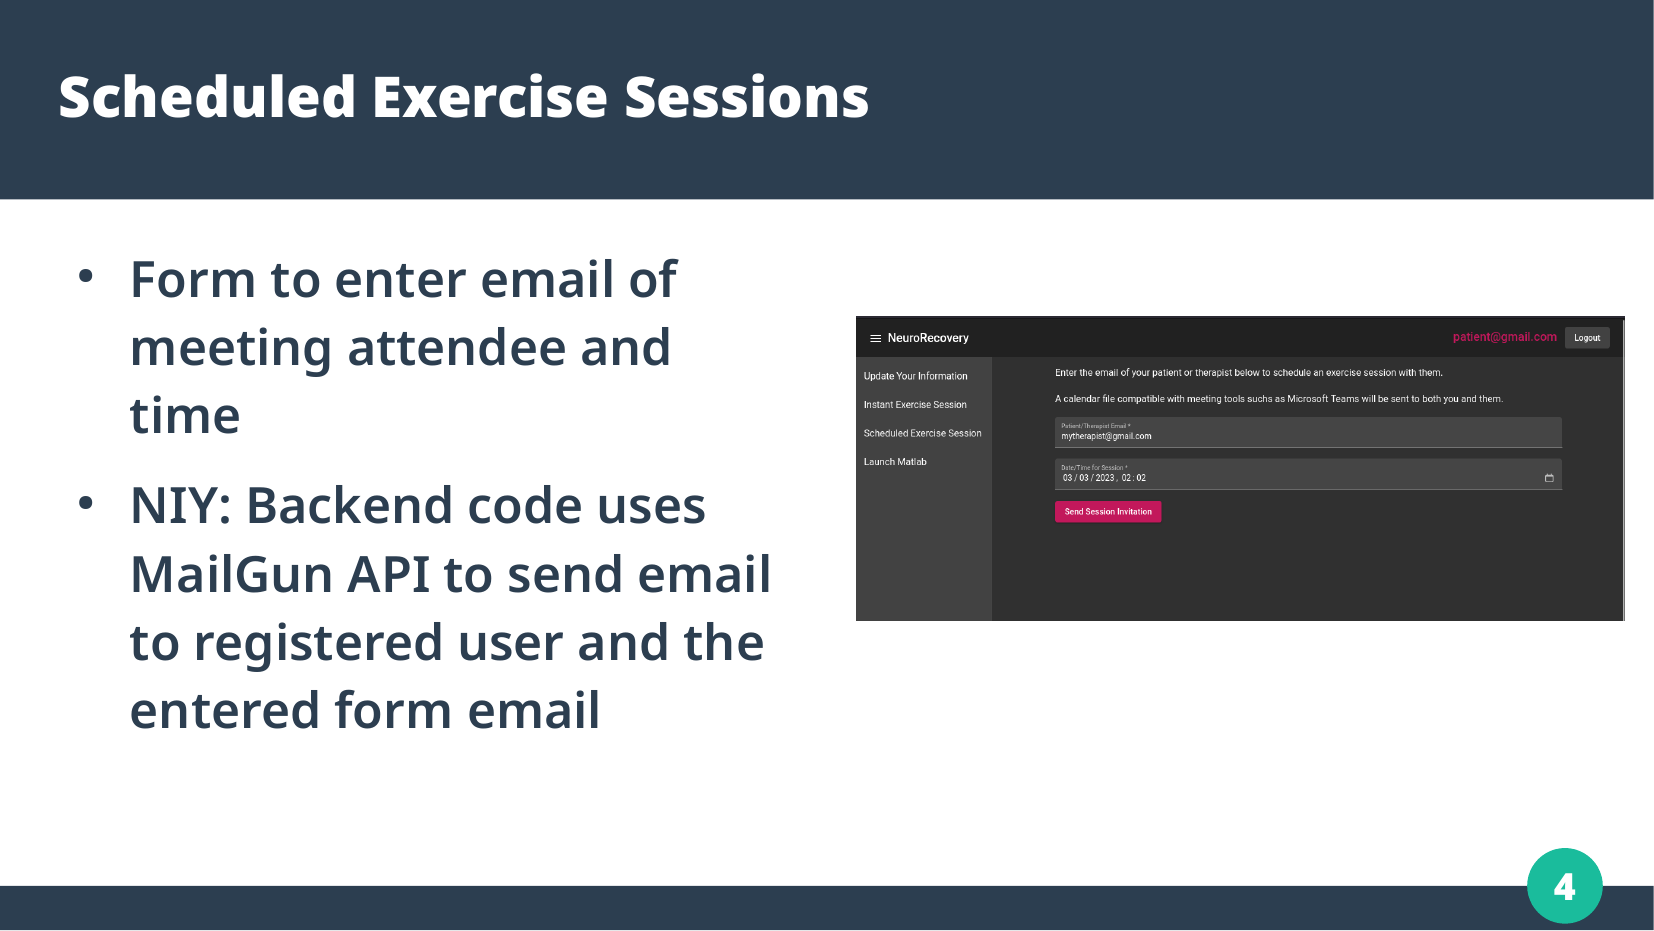

# Scheduled Exercise Sessions
Form to enter email of meeting attendee and time
NIY: Backend code uses MailGun API to send email to registered user and the entered form email